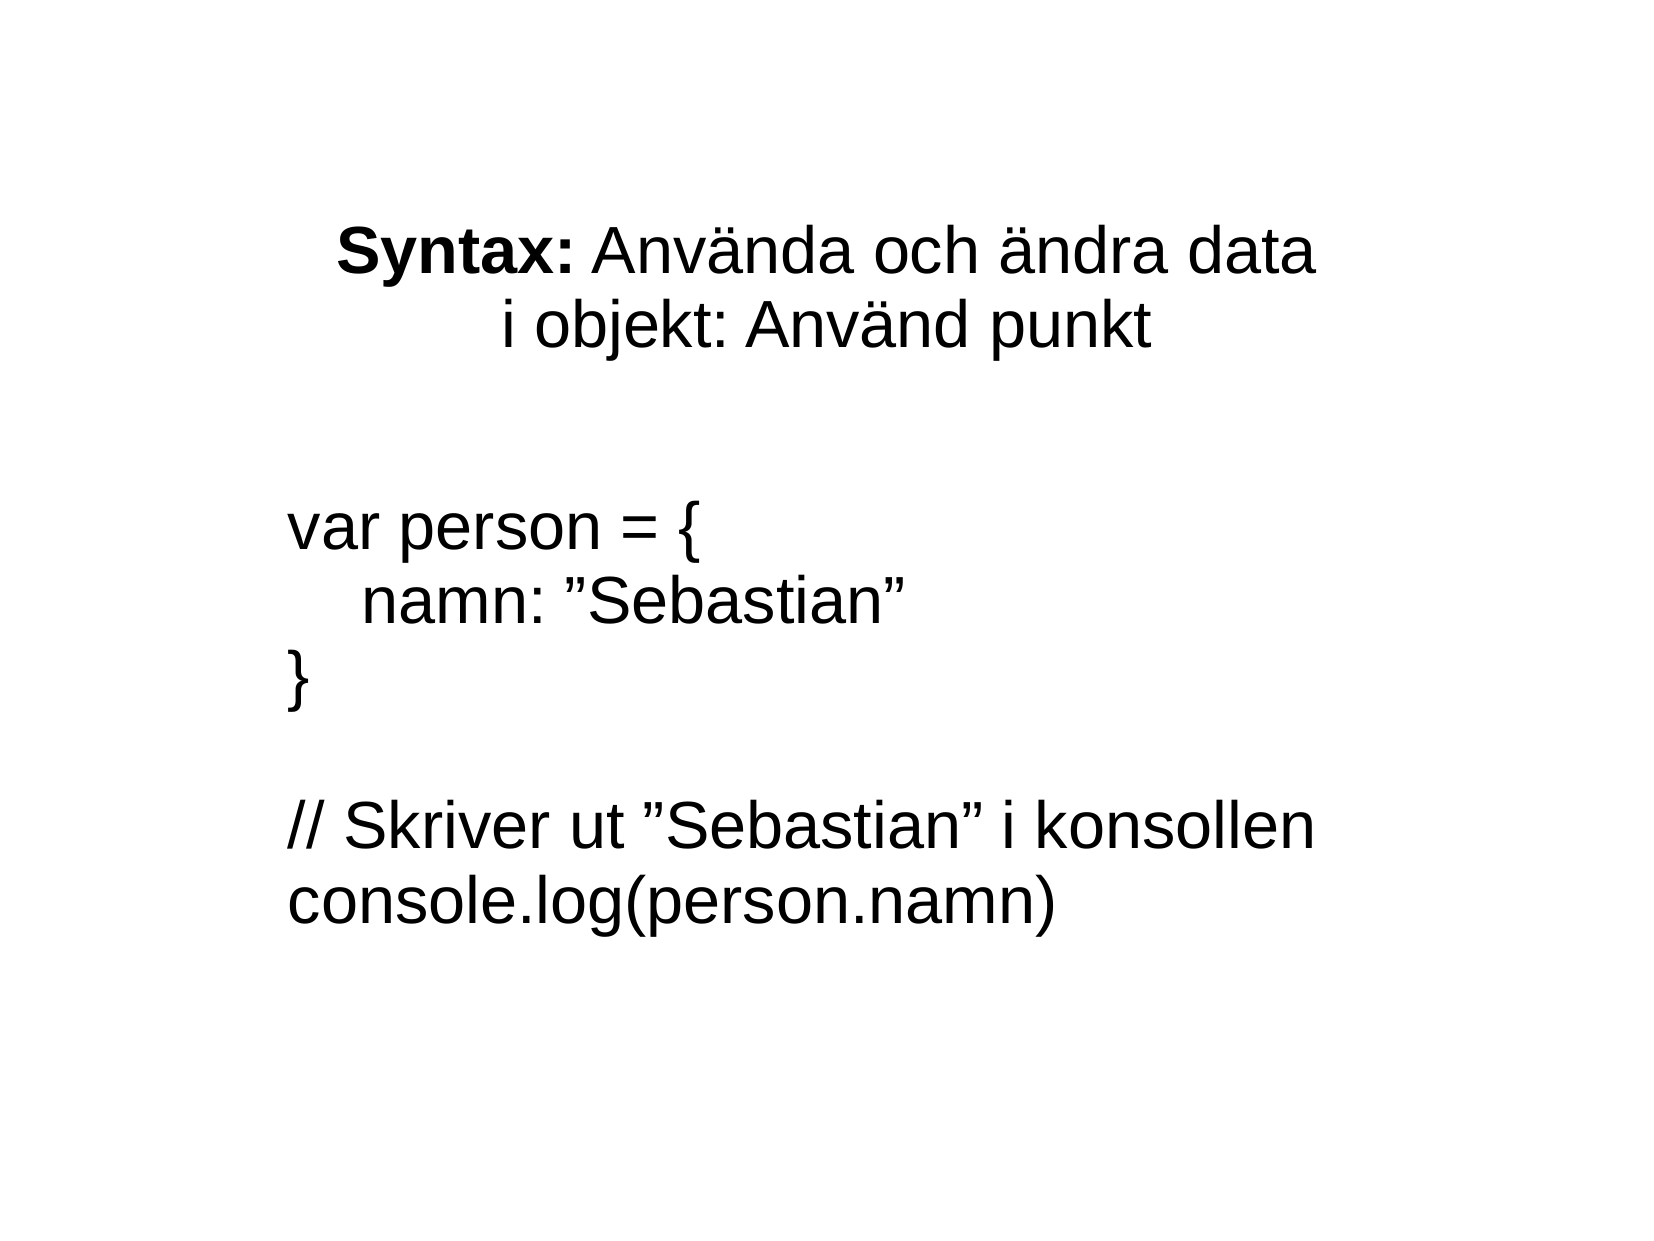

# Syntax: Använda och ändra data i objekt: Använd punkt
var person = {
	namn: ”Sebastian”
}
// Skriver ut ”Sebastian” i konsollen
console.log(person.namn)